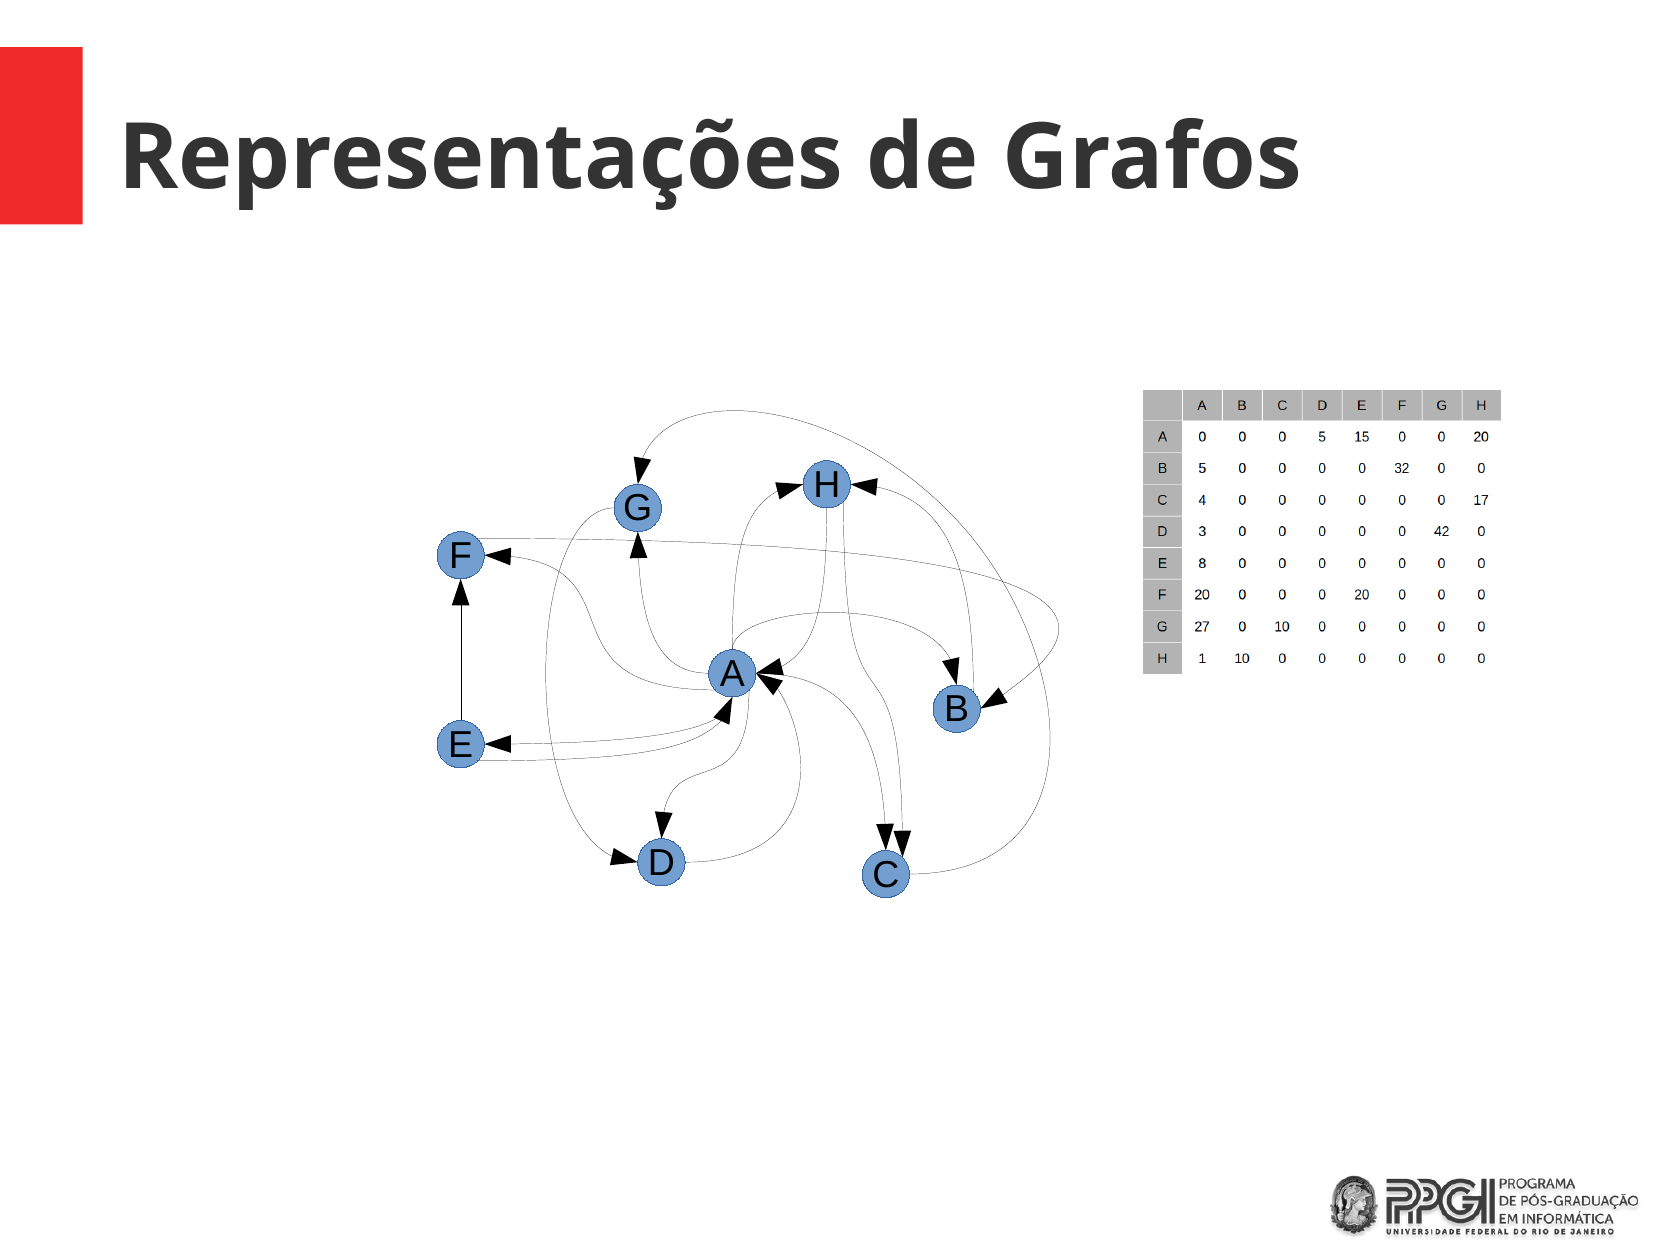

# Representações de Grafos
H
G
F
A
B
E
D
C